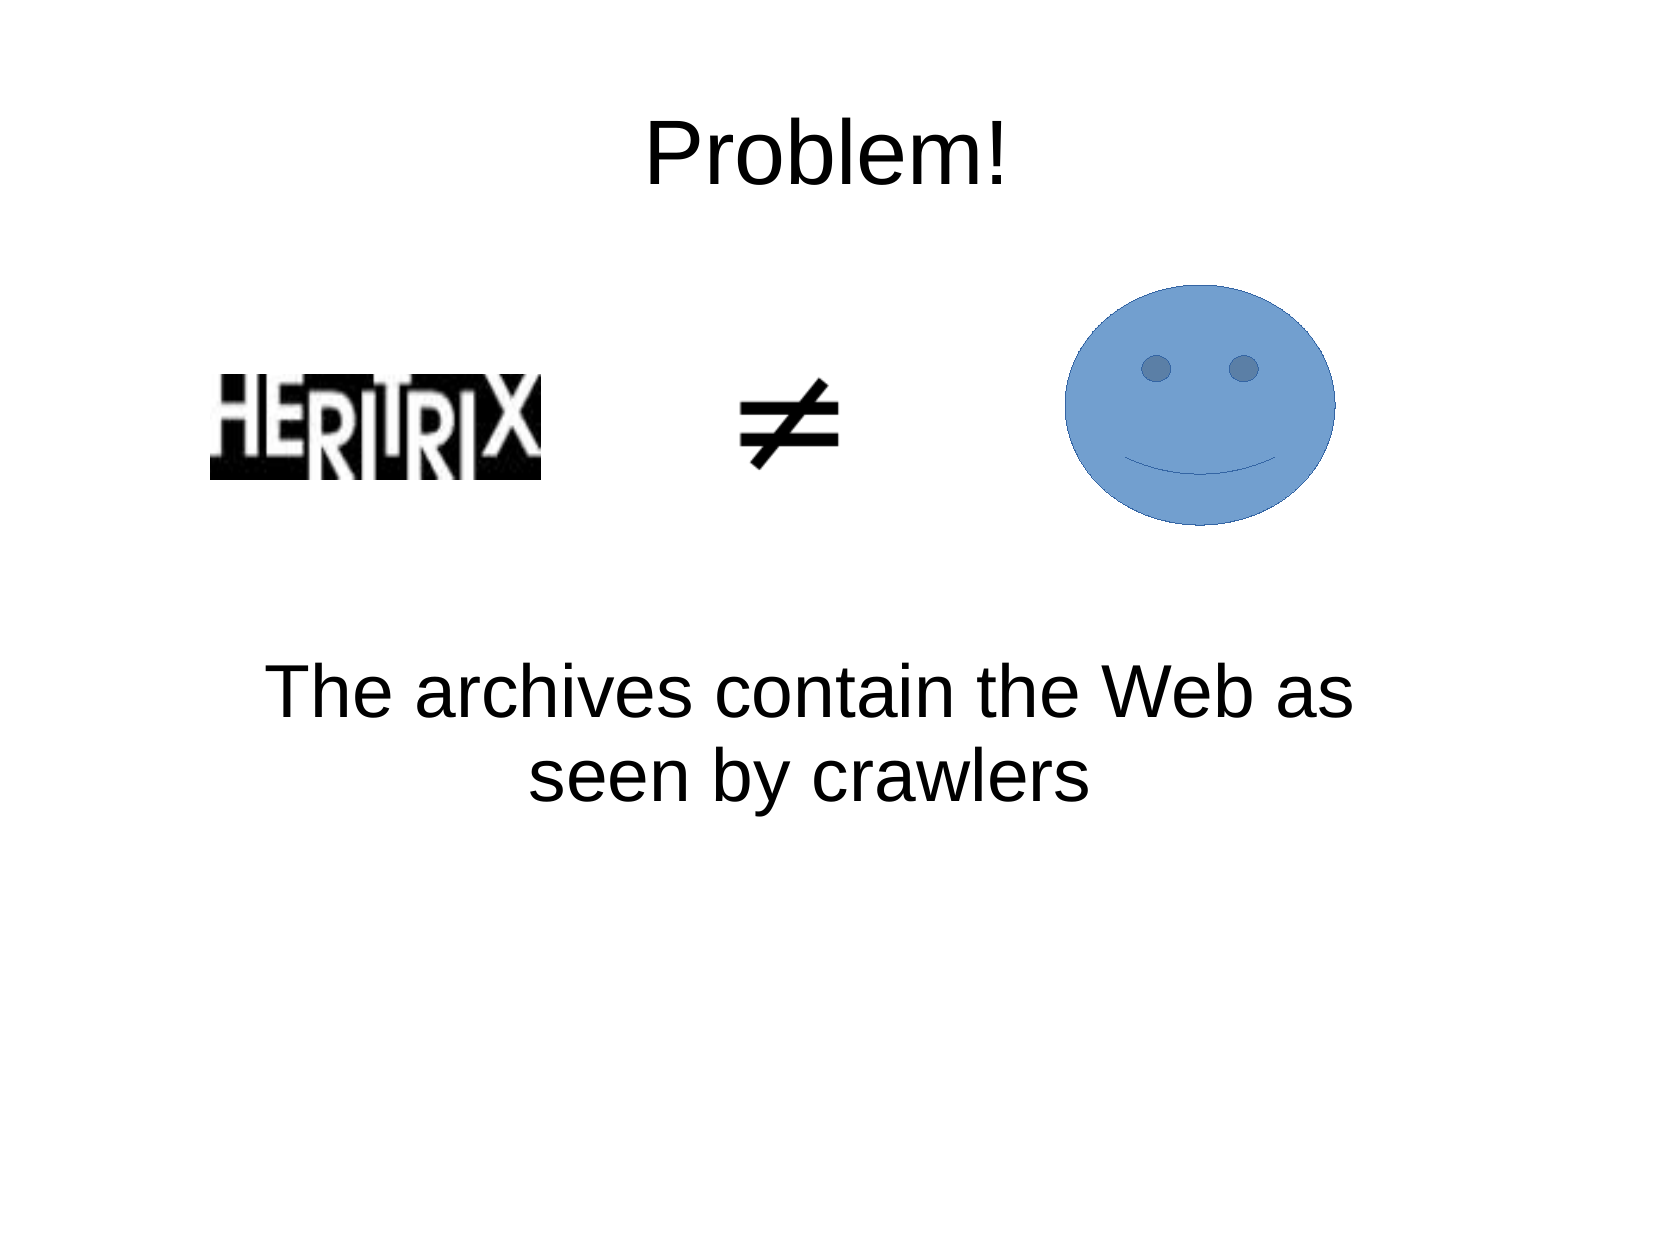

# Problem!
The archives contain the Web as seen by crawlers